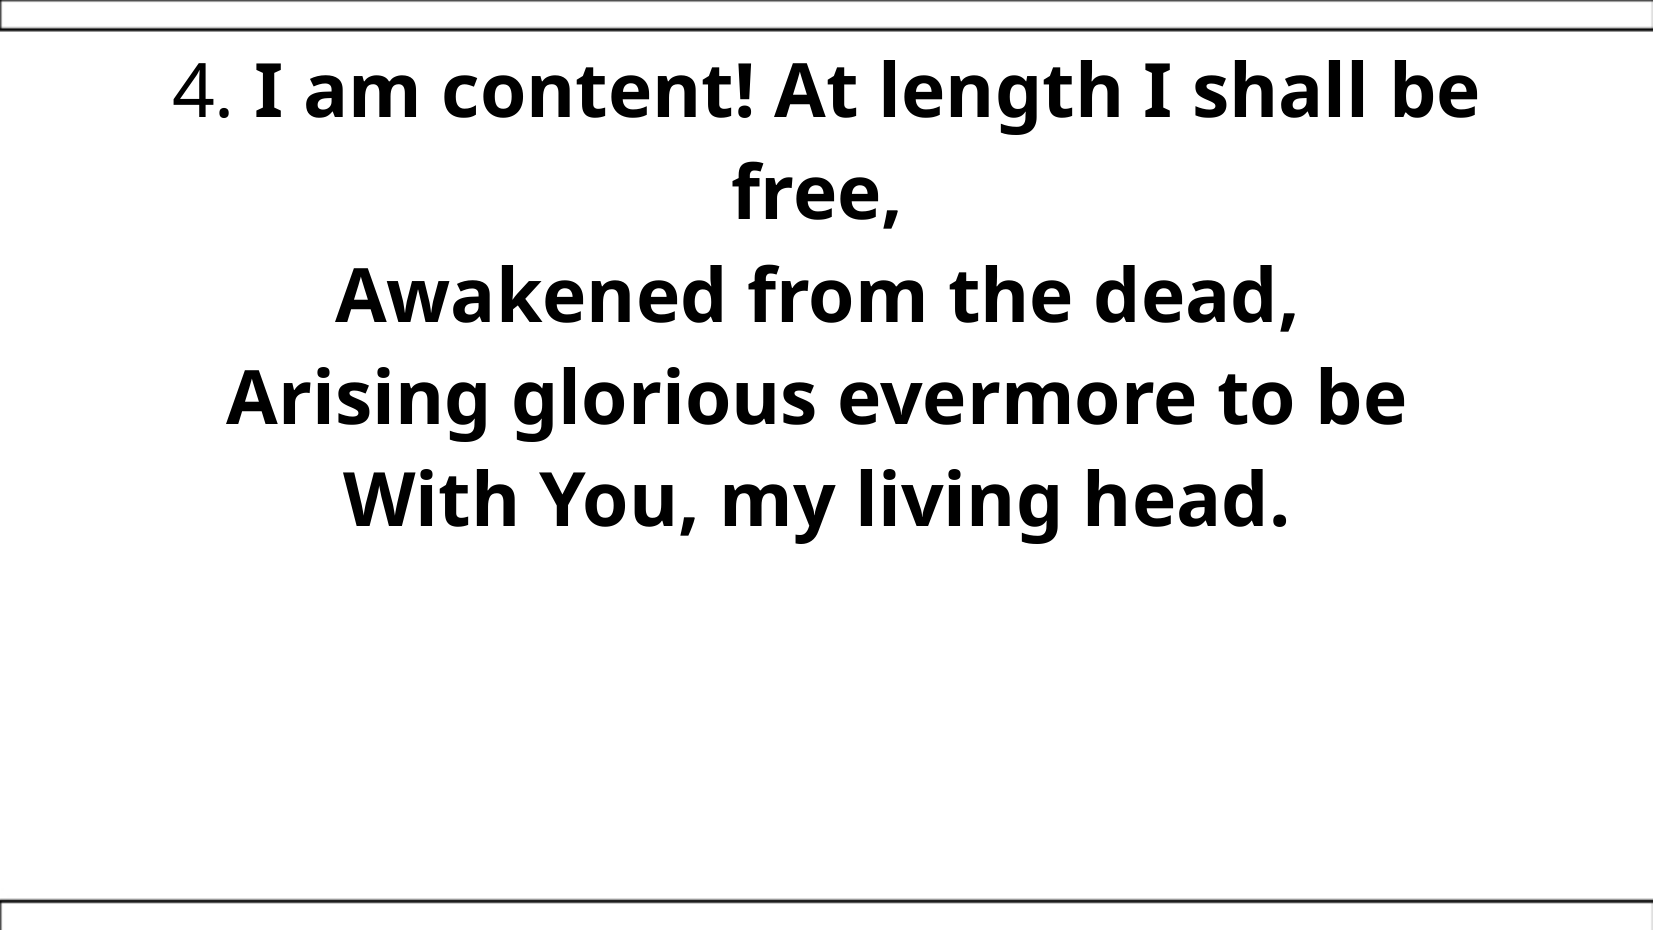

4. I am content! At length I shall be free,
Awakened from the dead,
Arising glorious evermore to be
With You, my living head.